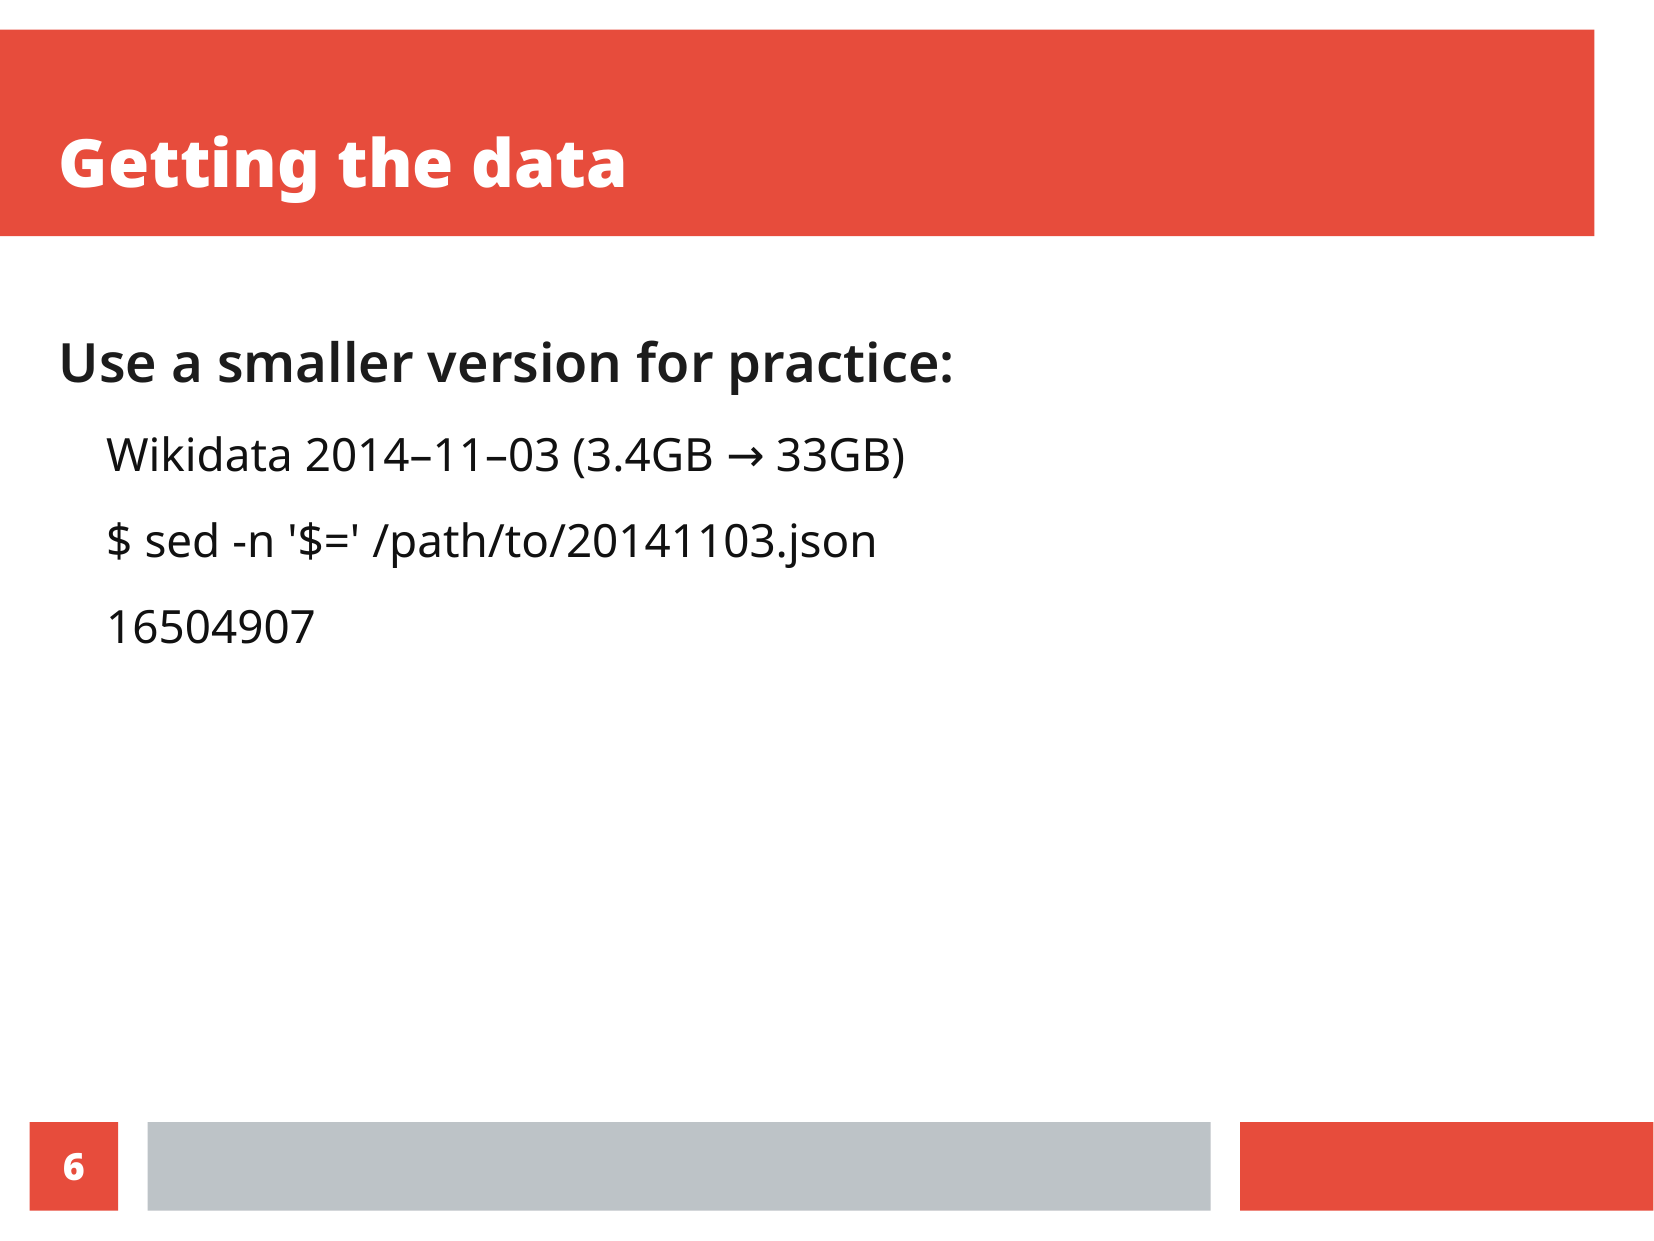

# Getting the data
Use a smaller version for practice:
Wikidata 2014–11–03 (3.4GB → 33GB)
$ sed -n '$=' /path/to/20141103.json
16504907
6